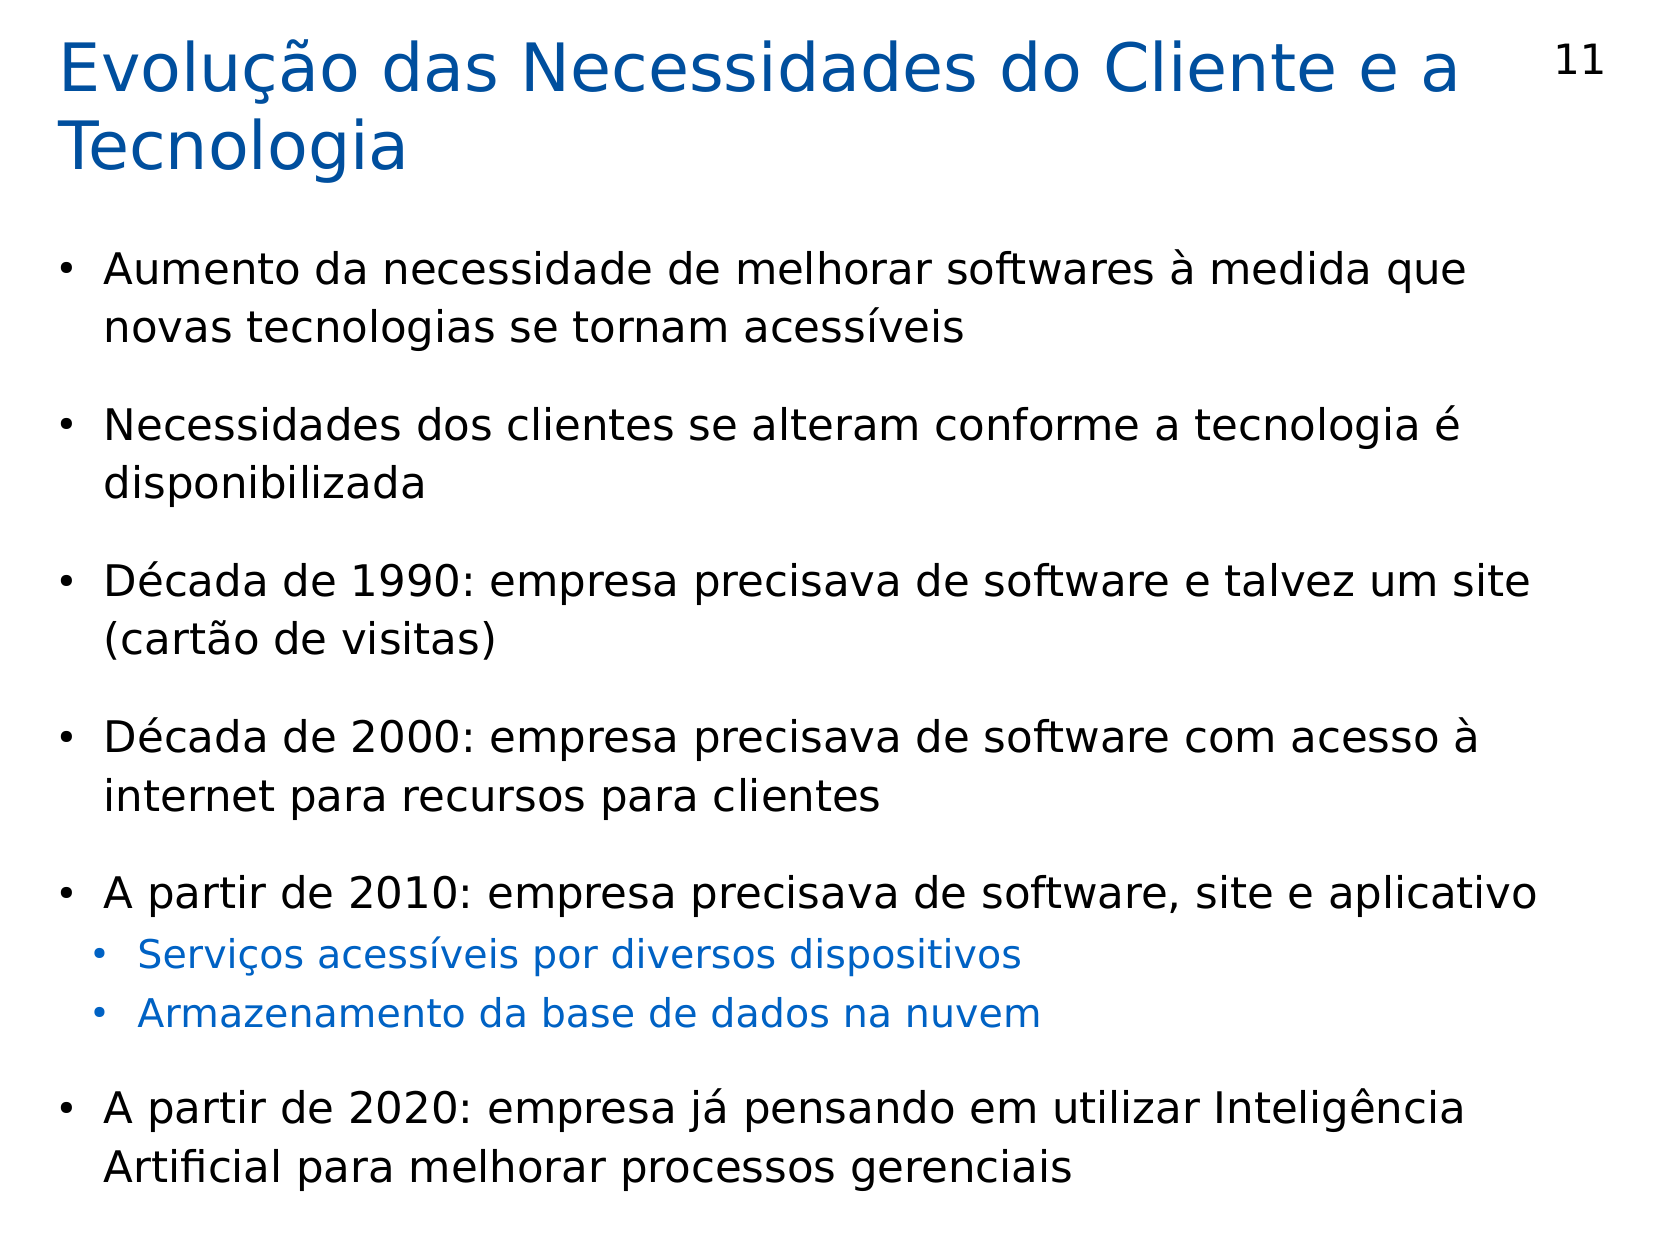

# Evolução das Necessidades do Cliente e a Tecnologia
11
Aumento da necessidade de melhorar softwares à medida que novas tecnologias se tornam acessíveis
Necessidades dos clientes se alteram conforme a tecnologia é disponibilizada
Década de 1990: empresa precisava de software e talvez um site (cartão de visitas)
Década de 2000: empresa precisava de software com acesso à internet para recursos para clientes
A partir de 2010: empresa precisava de software, site e aplicativo
Serviços acessíveis por diversos dispositivos
Armazenamento da base de dados na nuvem
A partir de 2020: empresa já pensando em utilizar Inteligência Artificial para melhorar processos gerenciais